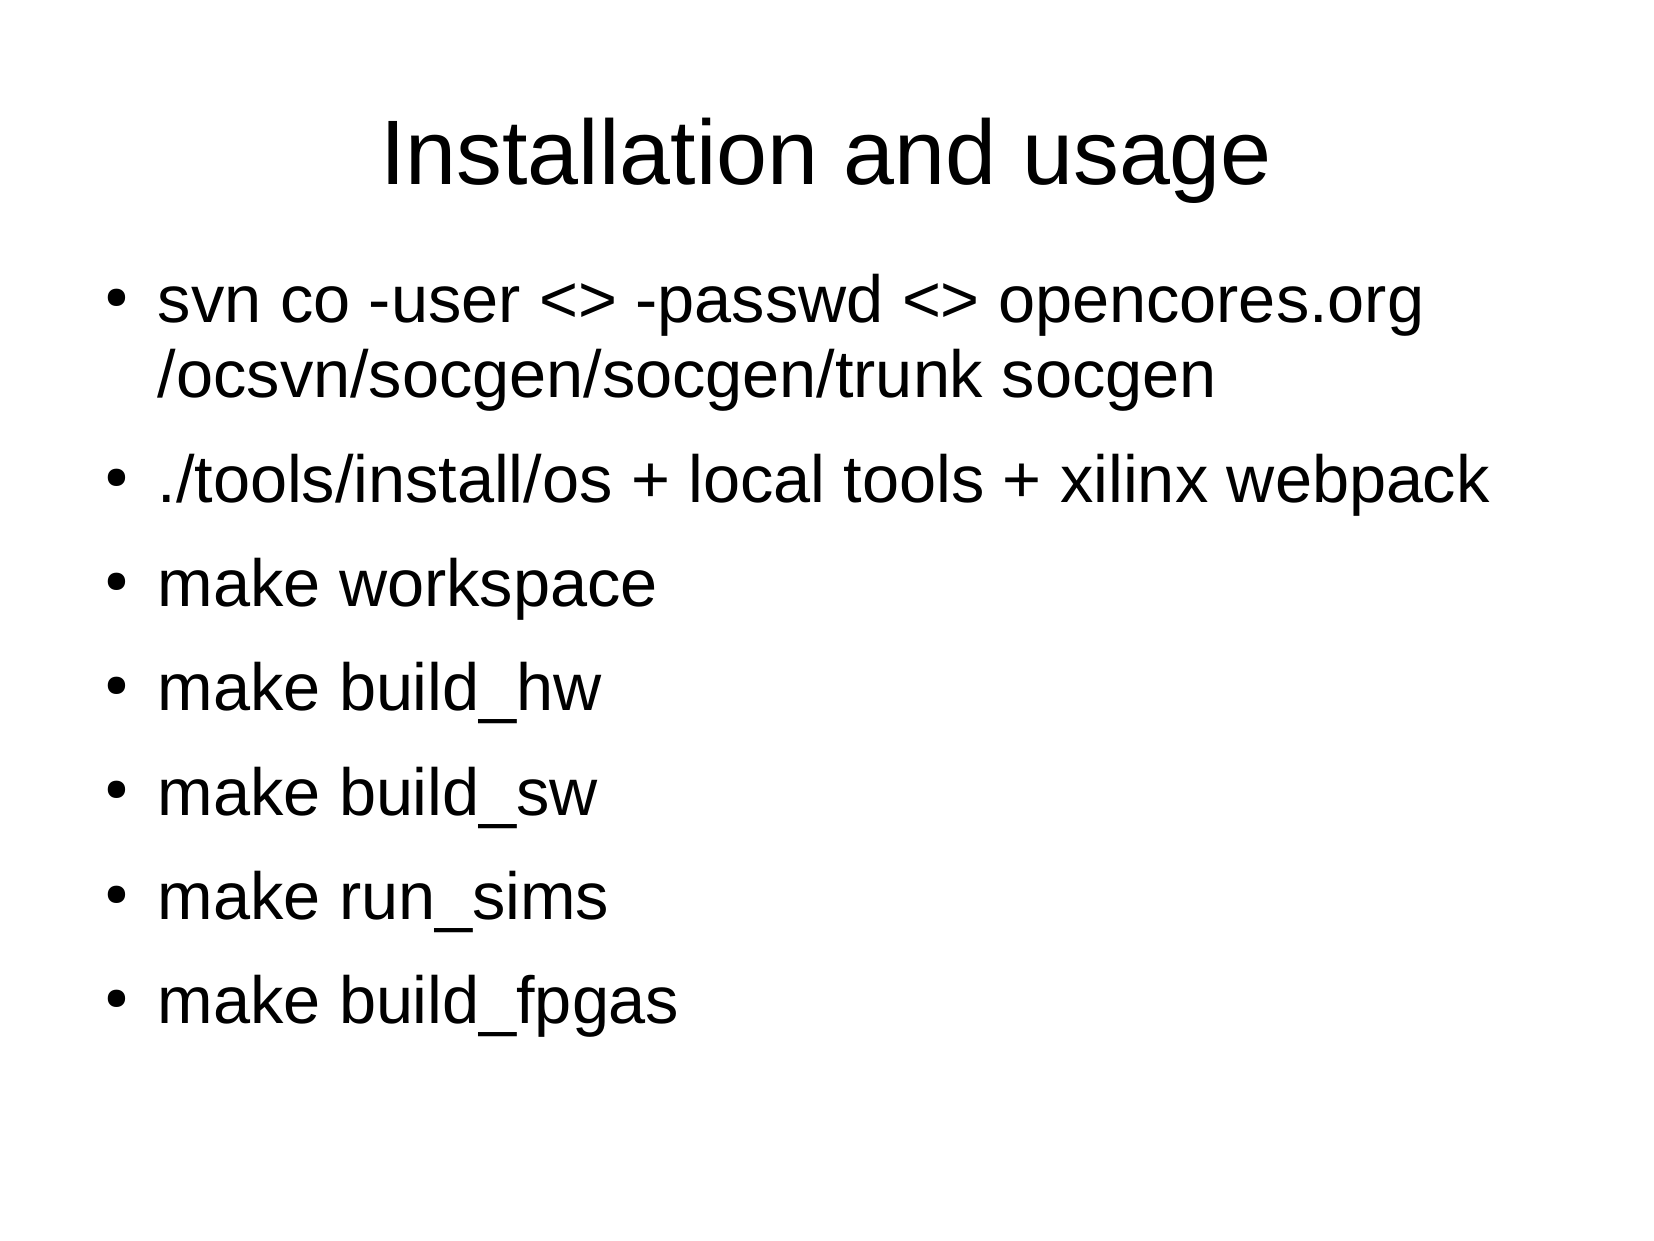

# Installation and usage
svn co -user <> -passwd <> opencores.org /ocsvn/socgen/socgen/trunk socgen
./tools/install/os + local tools + xilinx webpack
make workspace
make build_hw
make build_sw
make run_sims
make build_fpgas